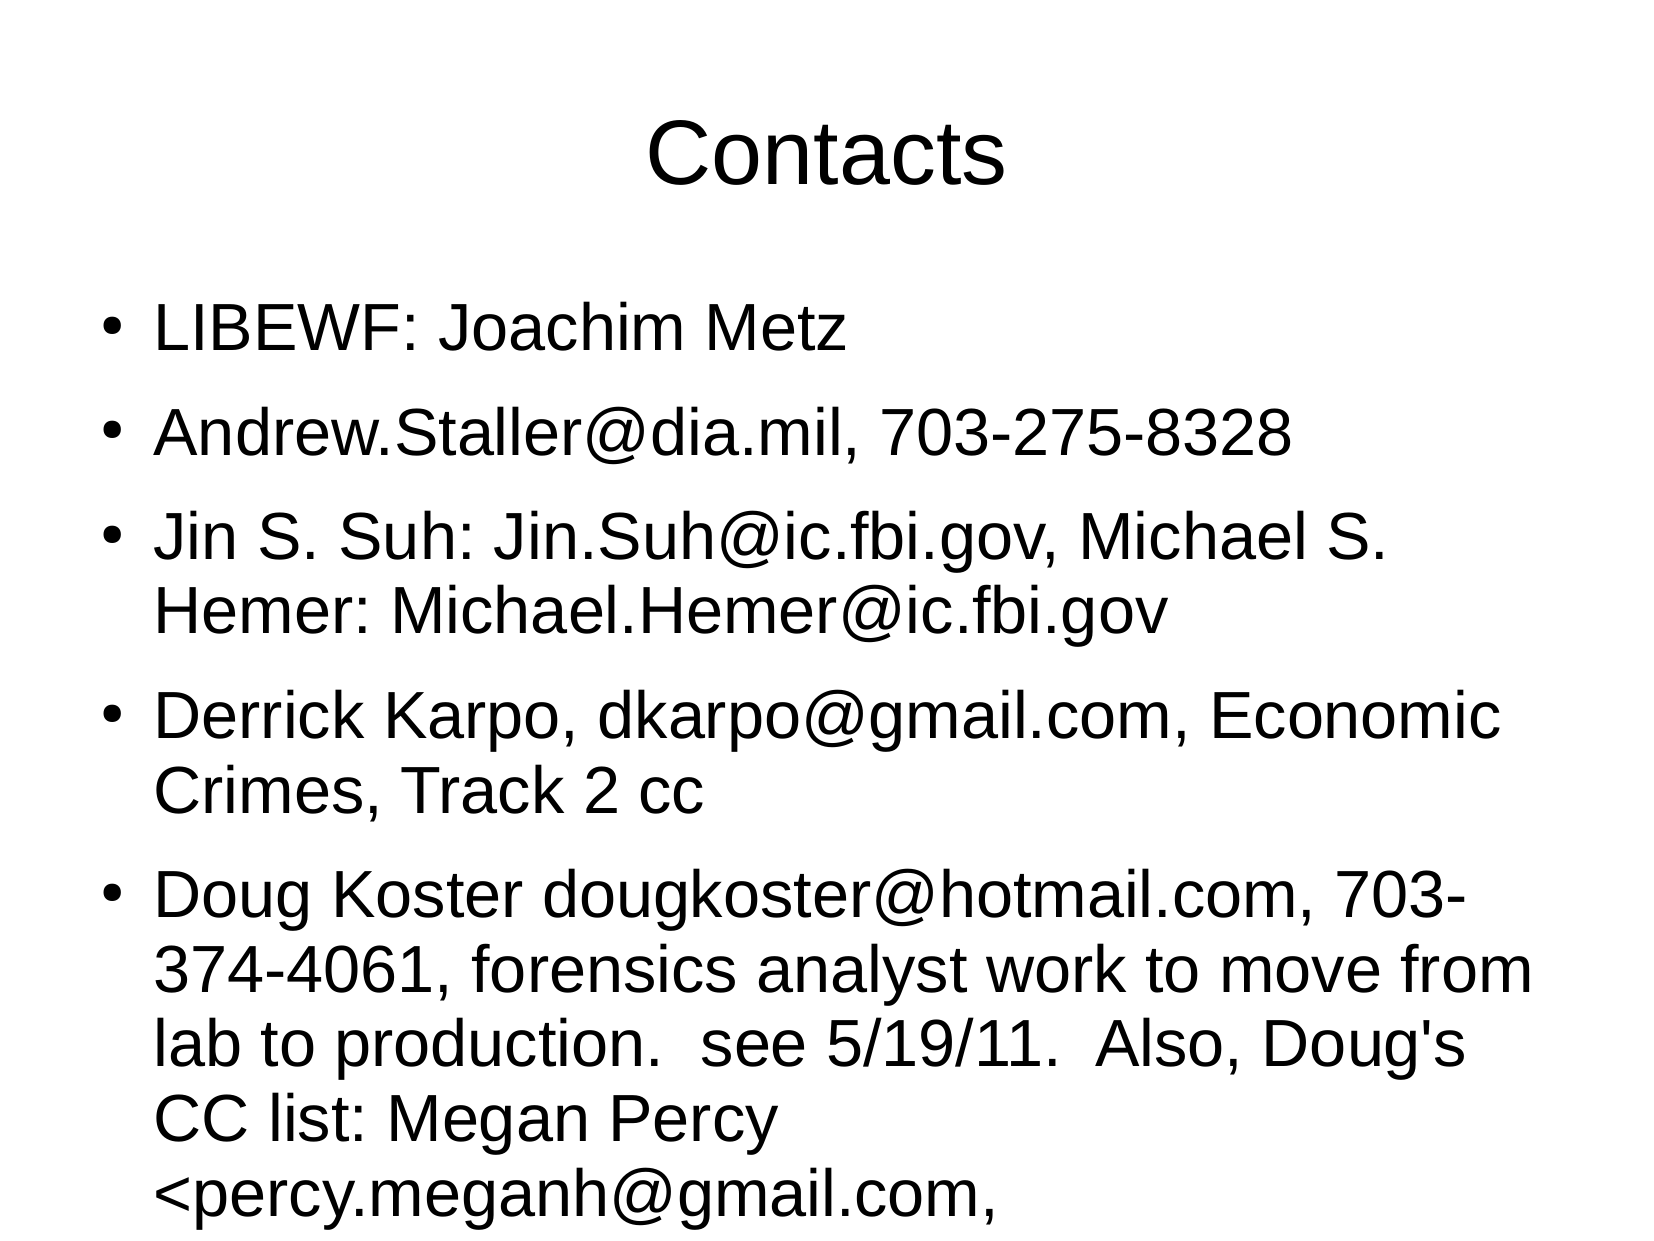

# Contacts
LIBEWF: Joachim Metz
Andrew.Staller@dia.mil, 703-275-8328
Jin S. Suh: Jin.Suh@ic.fbi.gov, Michael S. Hemer: Michael.Hemer@ic.fbi.gov
Derrick Karpo, dkarpo@gmail.com, Economic Crimes, Track 2 cc
Doug Koster dougkoster@hotmail.com, 703-374-4061, forensics analyst work to move from lab to production. see 5/19/11. Also, Doug's CC list: Megan Percy <percy.meganh@gmail.com, jperkins.jupiter@gmail.com